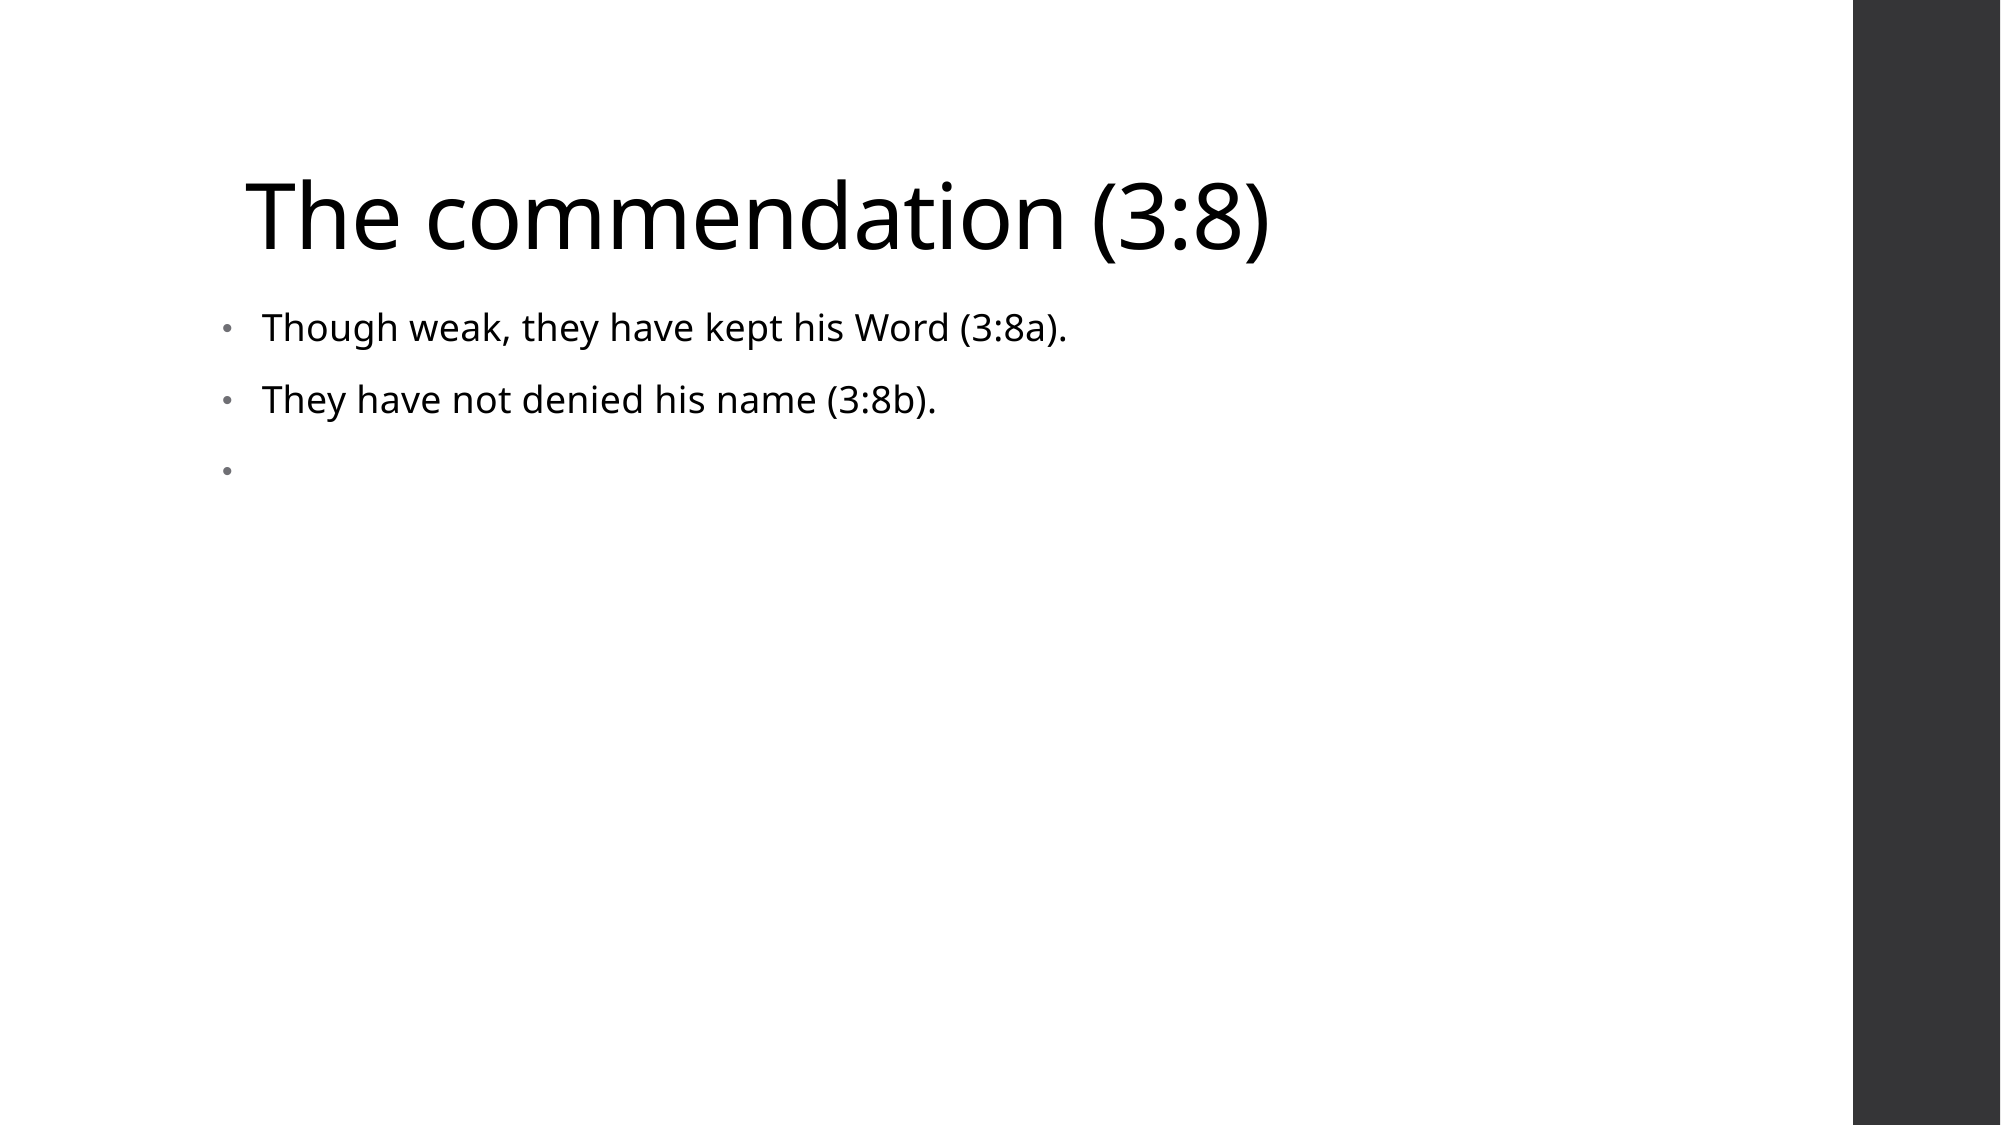

# The commendation (3:8)
 Though weak, they have kept his Word (3:8a).
 They have not denied his name (3:8b).